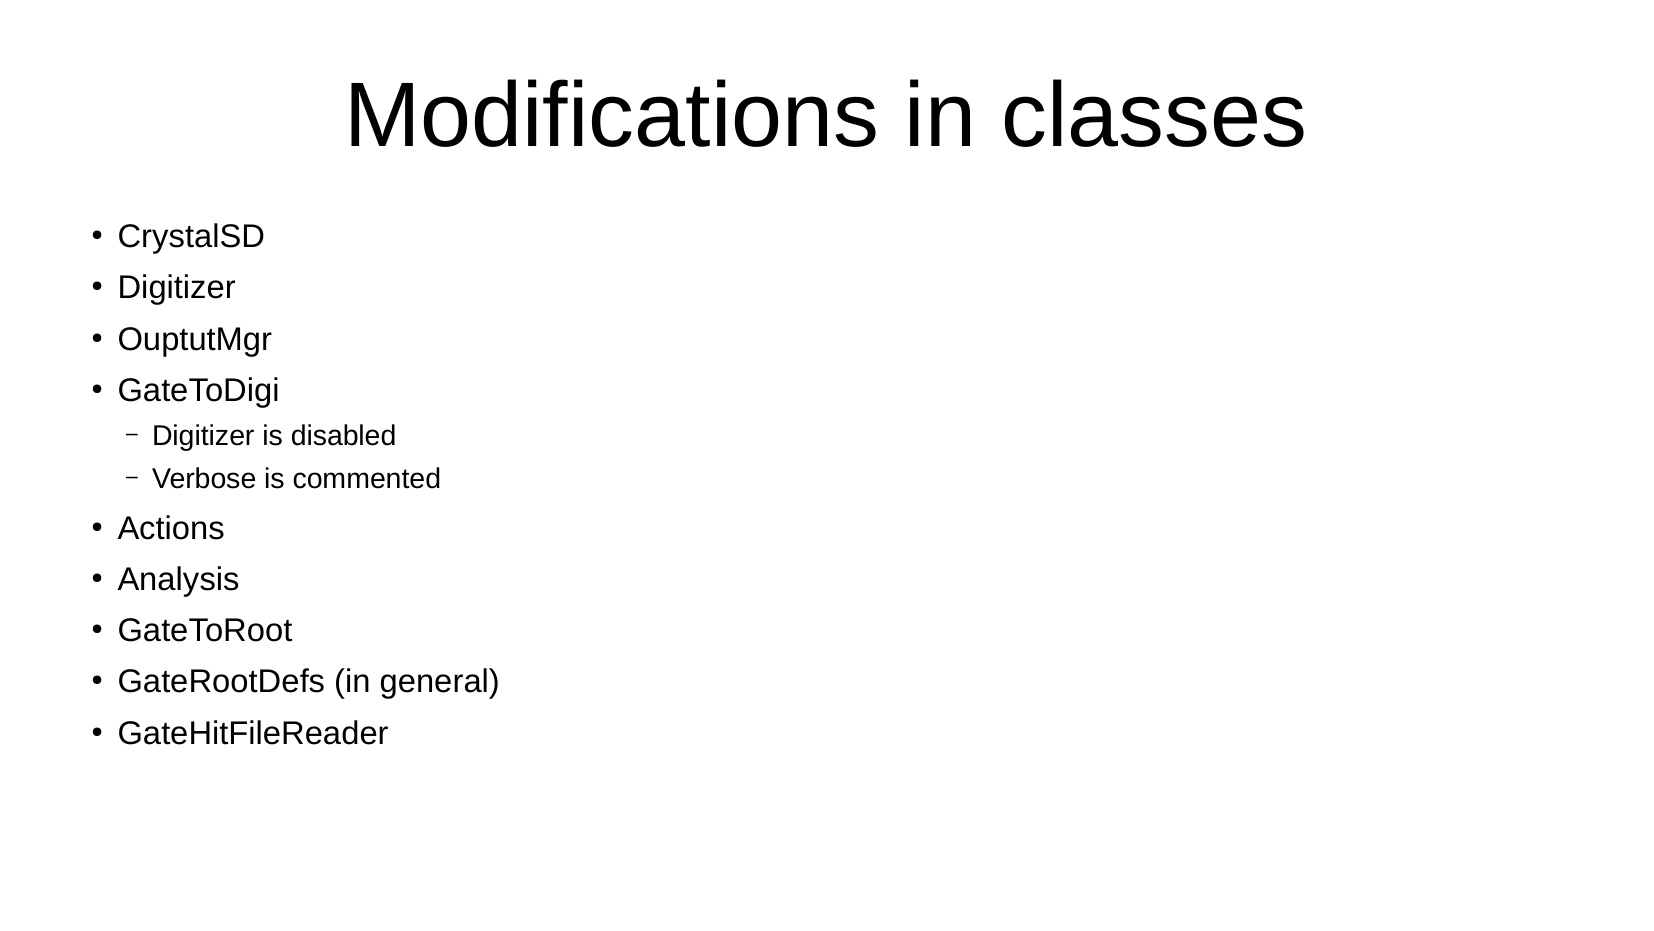

# Modifications in classes
CrystalSD
Digitizer
OuptutMgr
GateToDigi
Digitizer is disabled
Verbose is commented
Actions
Analysis
GateToRoot
GateRootDefs (in general)
GateHitFileReader